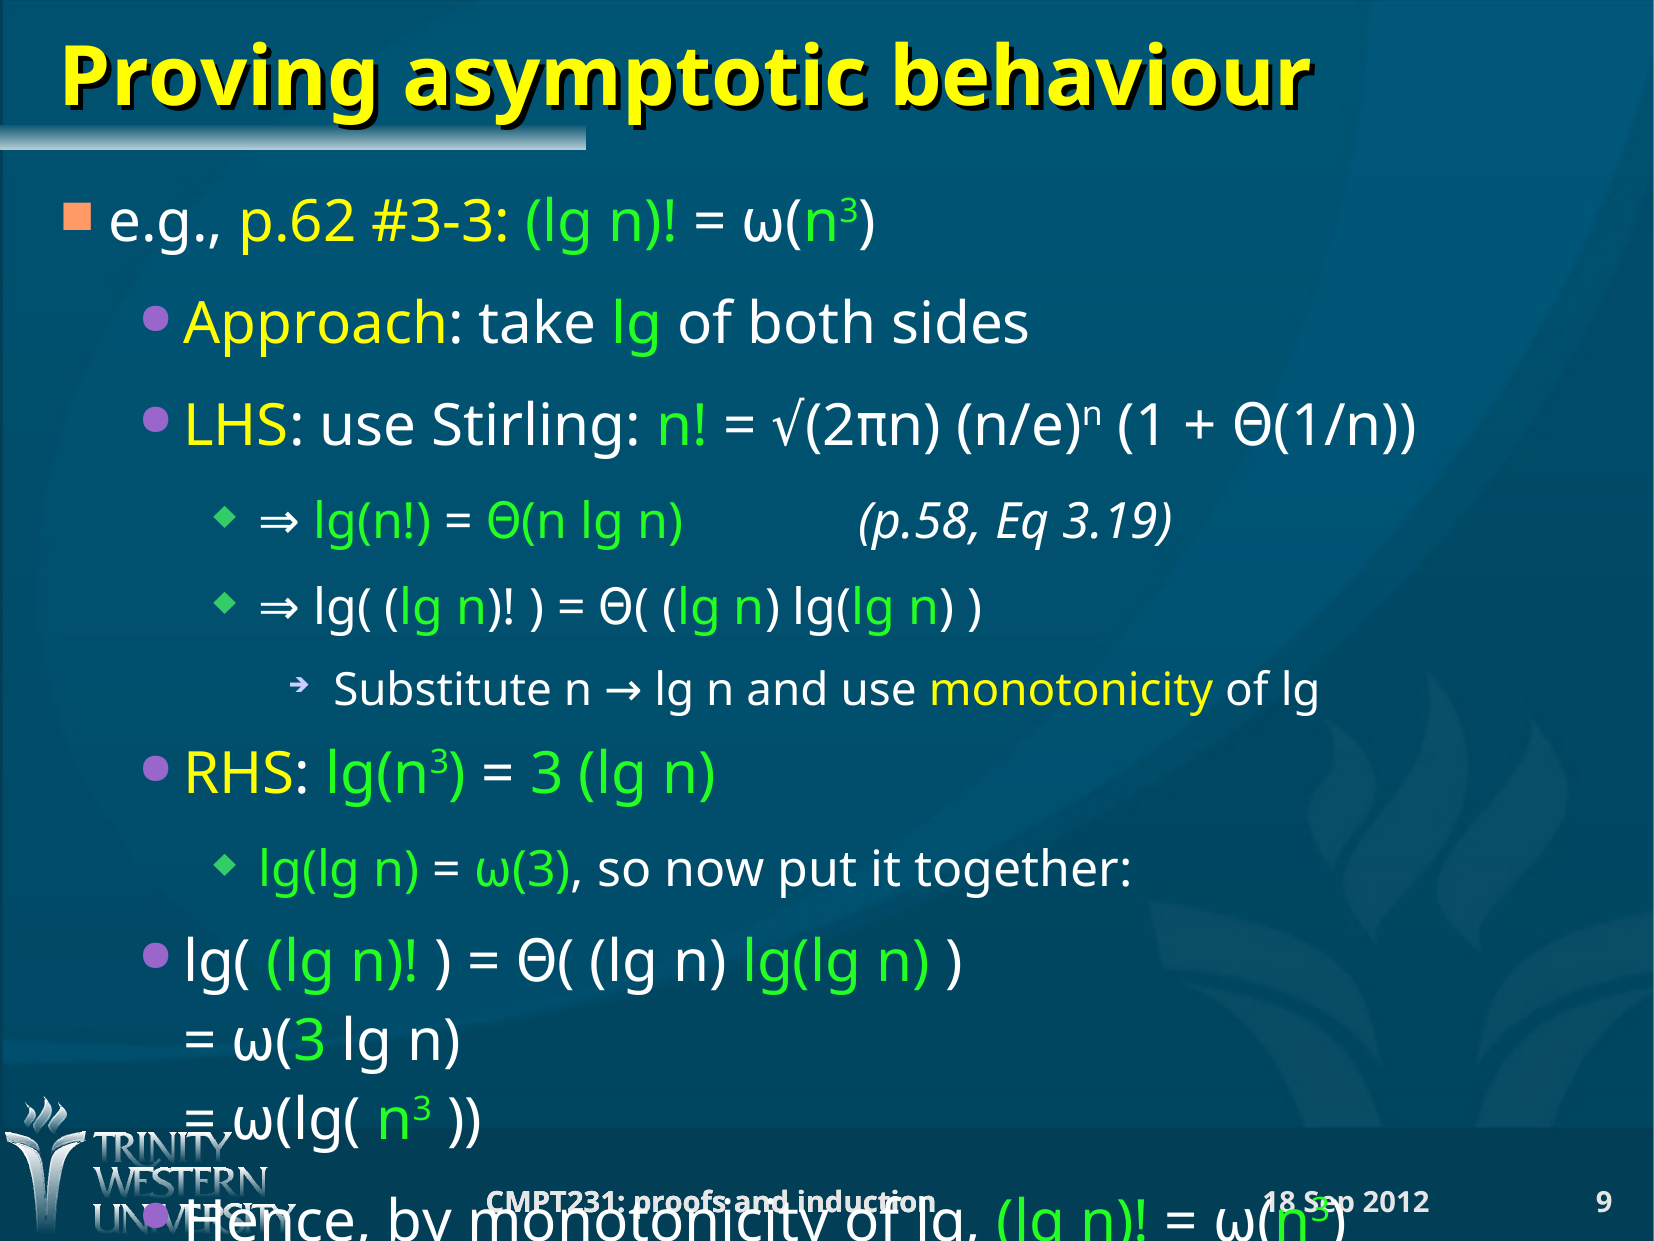

# Proving asymptotic behaviour
e.g., p.62 #3-3: (lg n)! = ω(n3)
Approach: take lg of both sides
LHS: use Stirling: n! = √(2πn) (n/e)n (1 + Θ(1/n))
⇒ lg(n!) = Θ(n lg n)			(p.58, Eq 3.19)
⇒ lg( (lg n)! ) = Θ( (lg n) lg(lg n) )
Substitute n → lg n and use monotonicity of lg
RHS: lg(n3) = 3 (lg n)
lg(lg n) = ω(3), so now put it together:
lg( (lg n)! ) = Θ( (lg n) lg(lg n) )
= ω(3 lg n)
= ω(lg( n3 ))
Hence, by monotonicity of lg, (lg n)! = ω(n3)
CMPT231: proofs and induction
18 Sep 2012
9